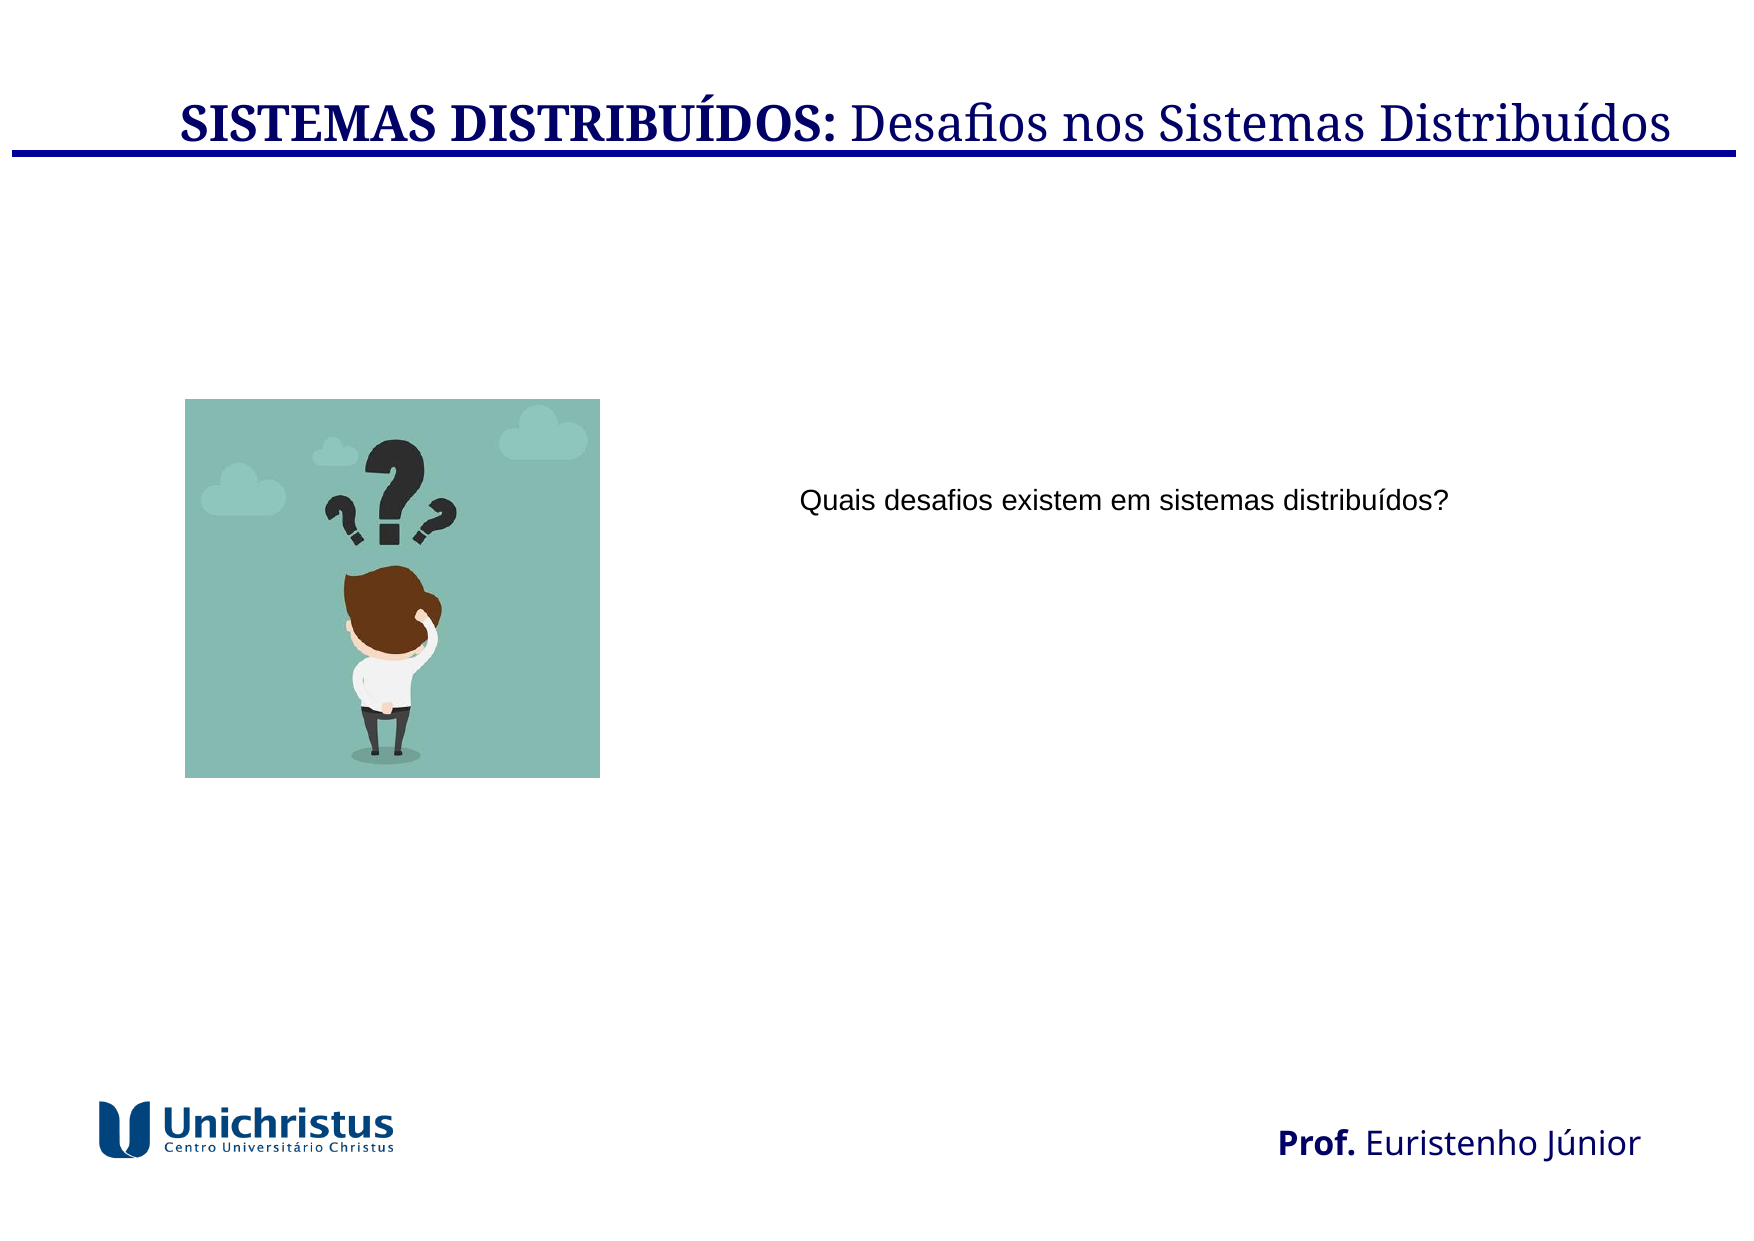

SISTEMAS DISTRIBUÍDOS: Desafios nos Sistemas Distribuídos
Quais desafios existem em sistemas distribuídos?
Prof. Euristenho Júnior